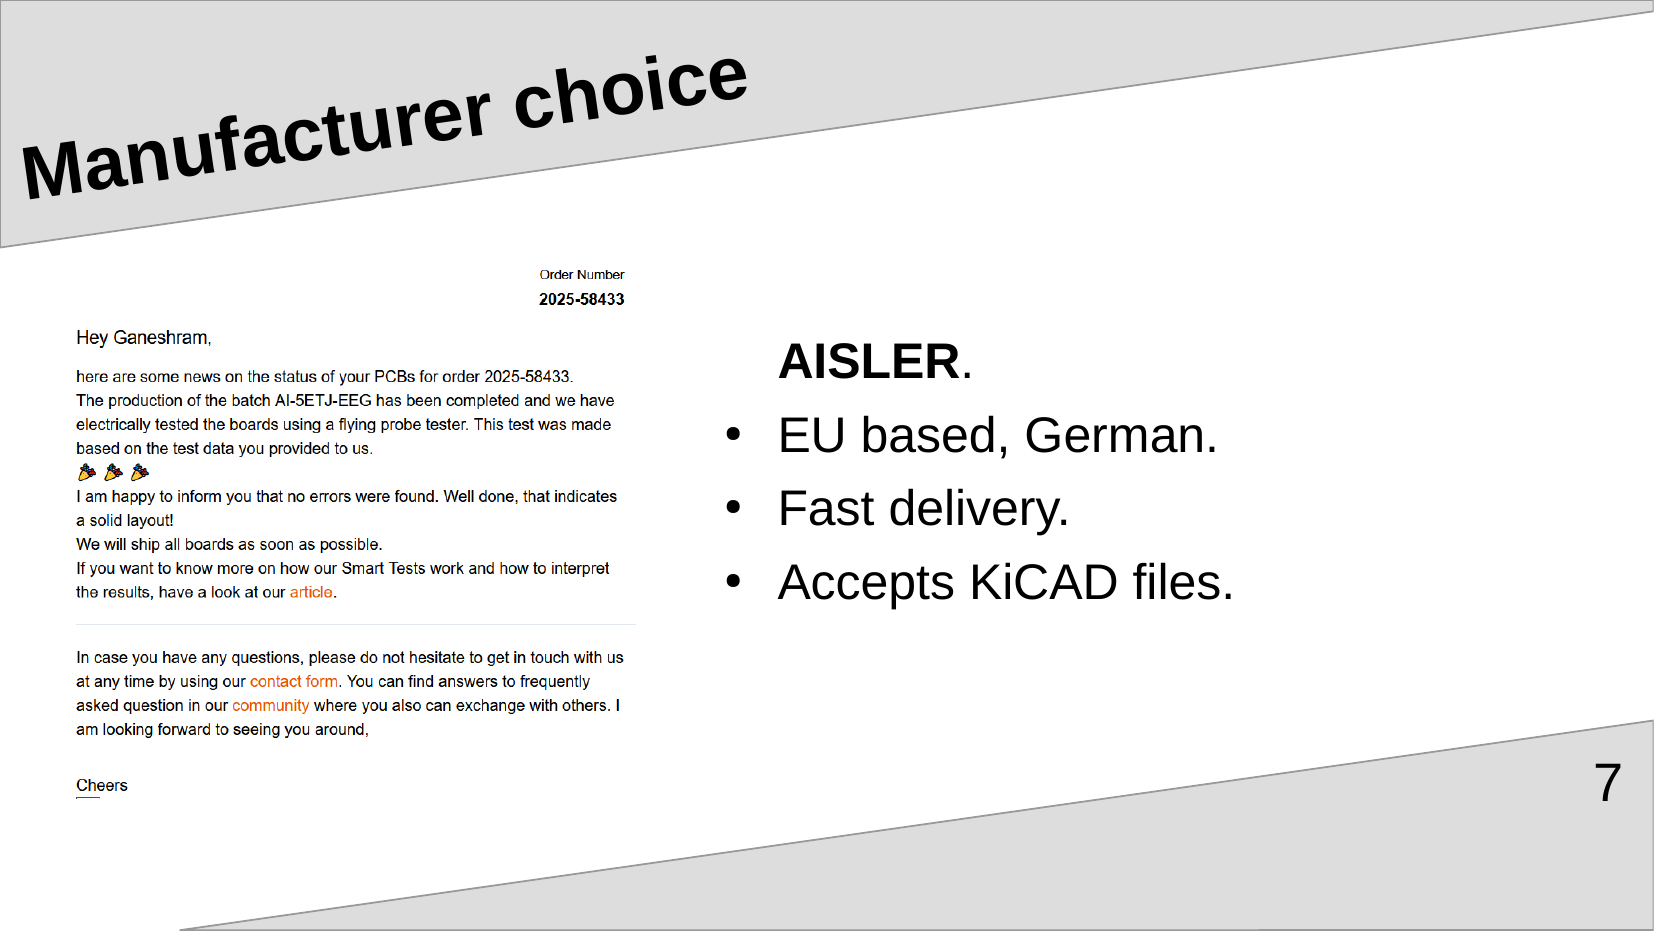

# Manufacturer choice
AISLER.
EU based, German.
Fast delivery.
Accepts KiCAD files.
7